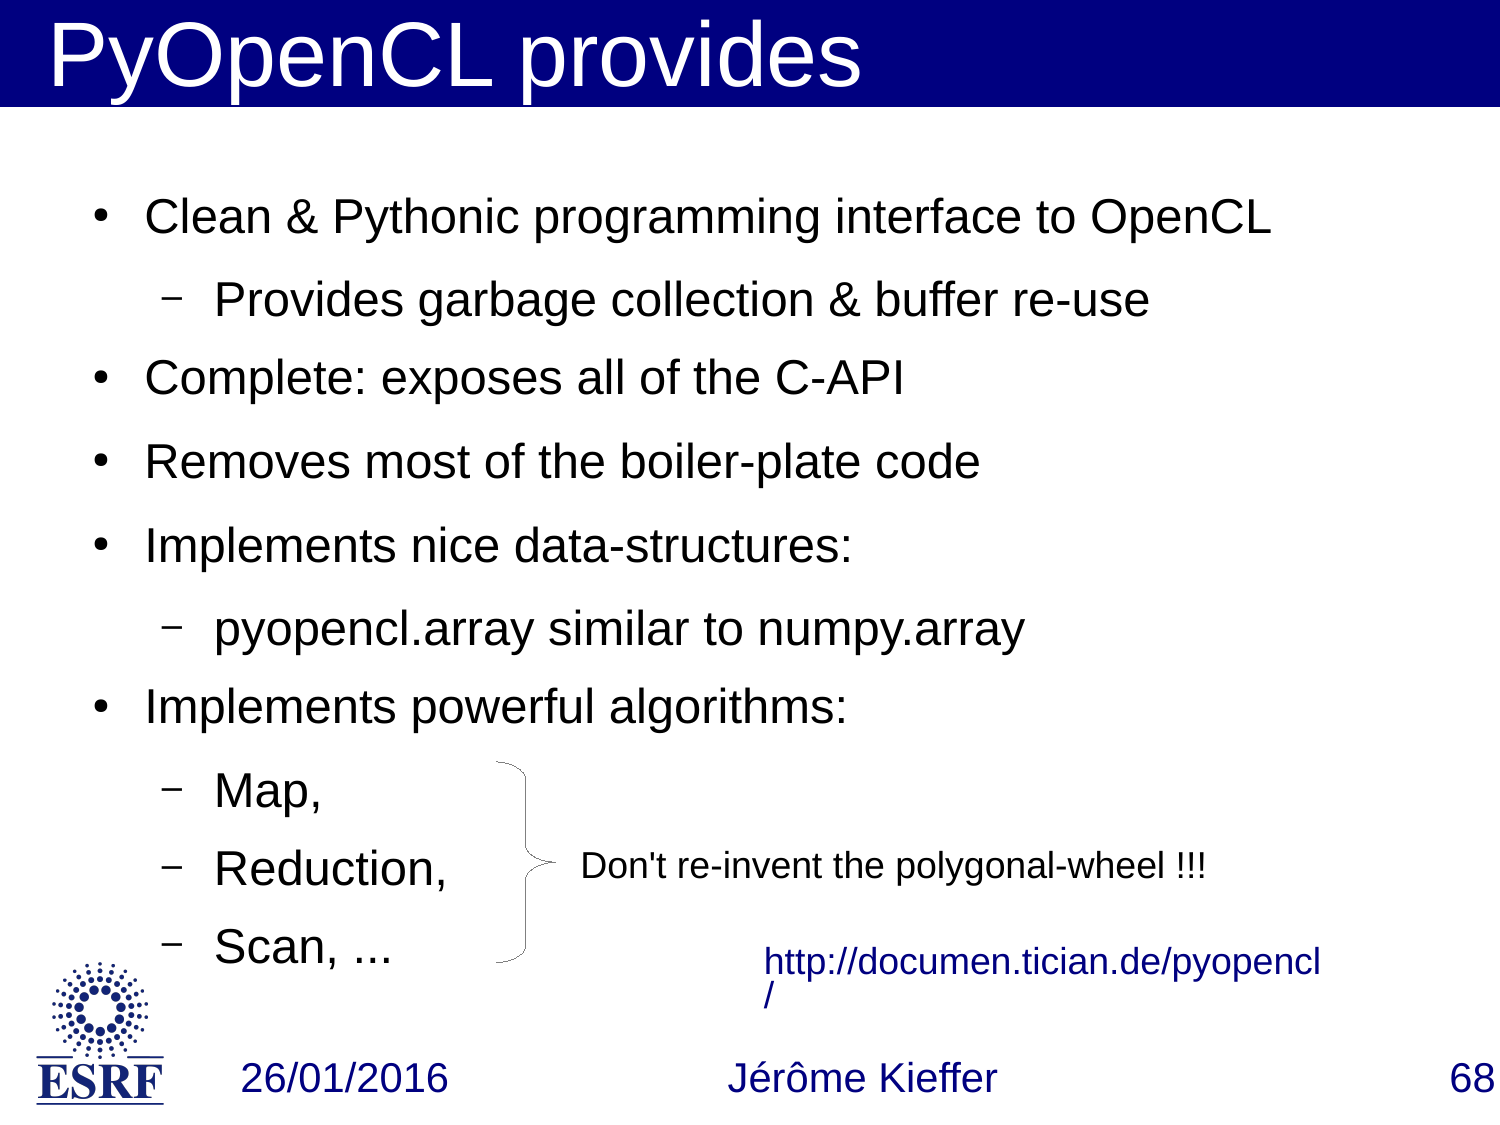

# PyOpenCL provides
Clean & Pythonic programming interface to OpenCL
Provides garbage collection & buffer re-use
Complete: exposes all of the C-API
Removes most of the boiler-plate code
Implements nice data-structures:
pyopencl.array similar to numpy.array
Implements powerful algorithms:
Map,
Reduction,
Scan, ...
Don't re-invent the polygonal-wheel !!!
http://documen.tician.de/pyopencl/
26/01/2016
Jérôme Kieffer
68